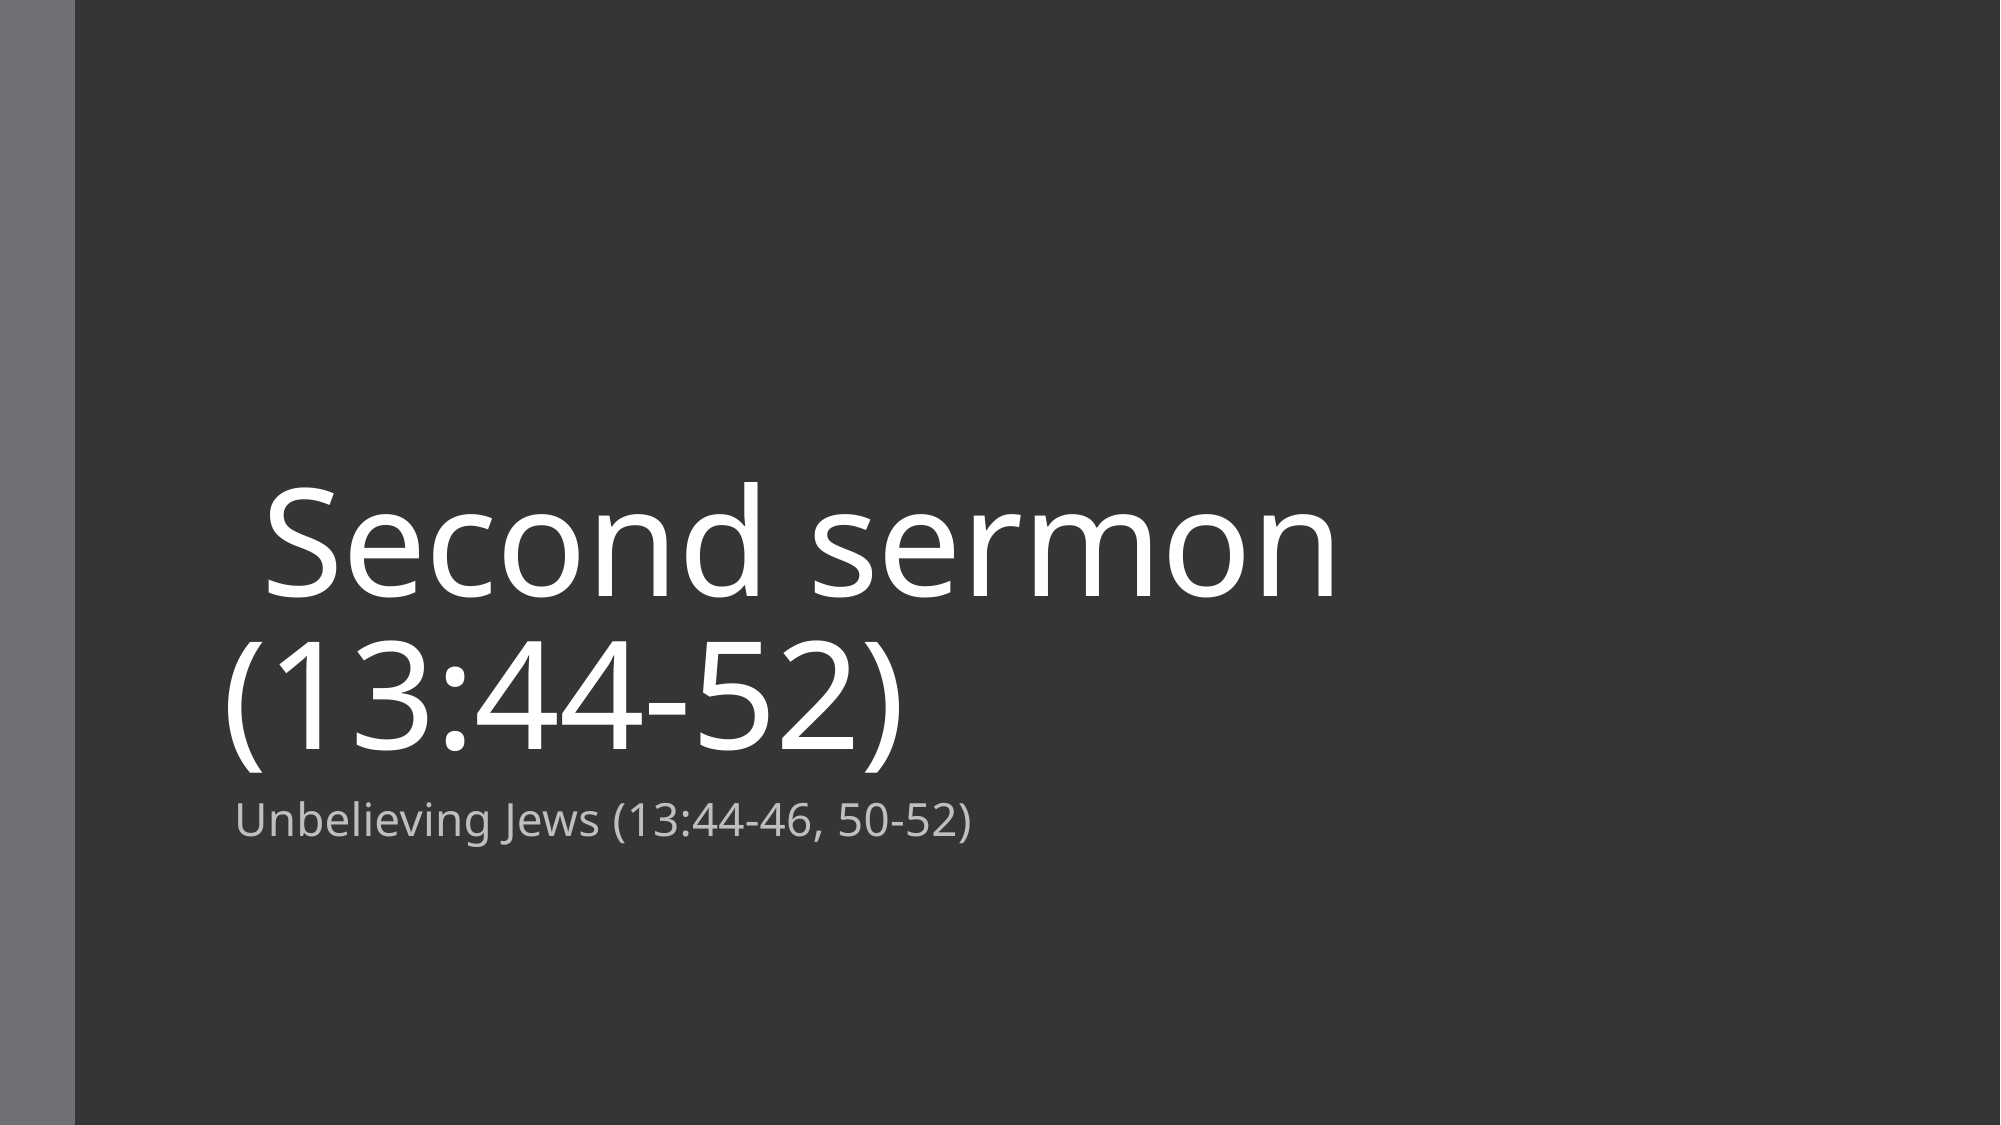

# Second sermon (13:44-52)
 Unbelieving Jews (13:44-46, 50-52)